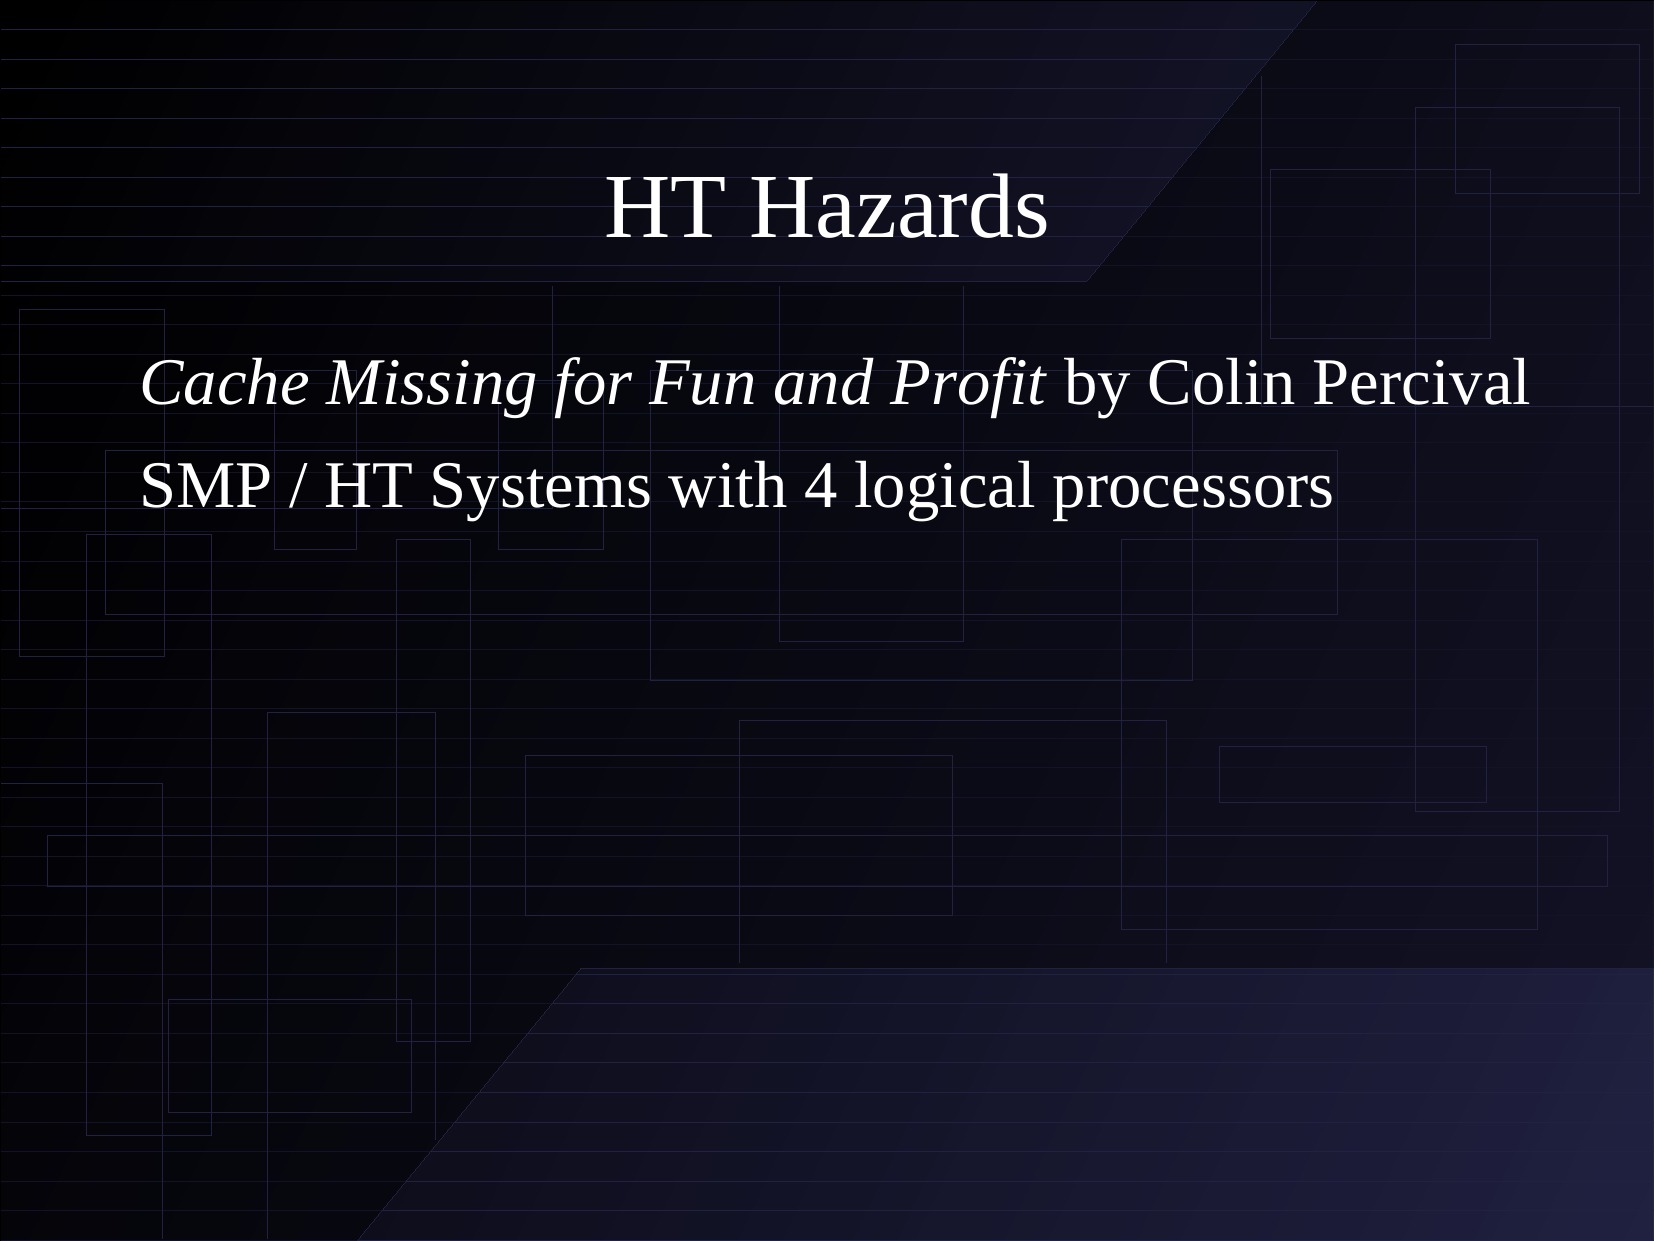

# HT Hazards
Cache Missing for Fun and Profit by Colin Percival
SMP / HT Systems with 4 logical processors